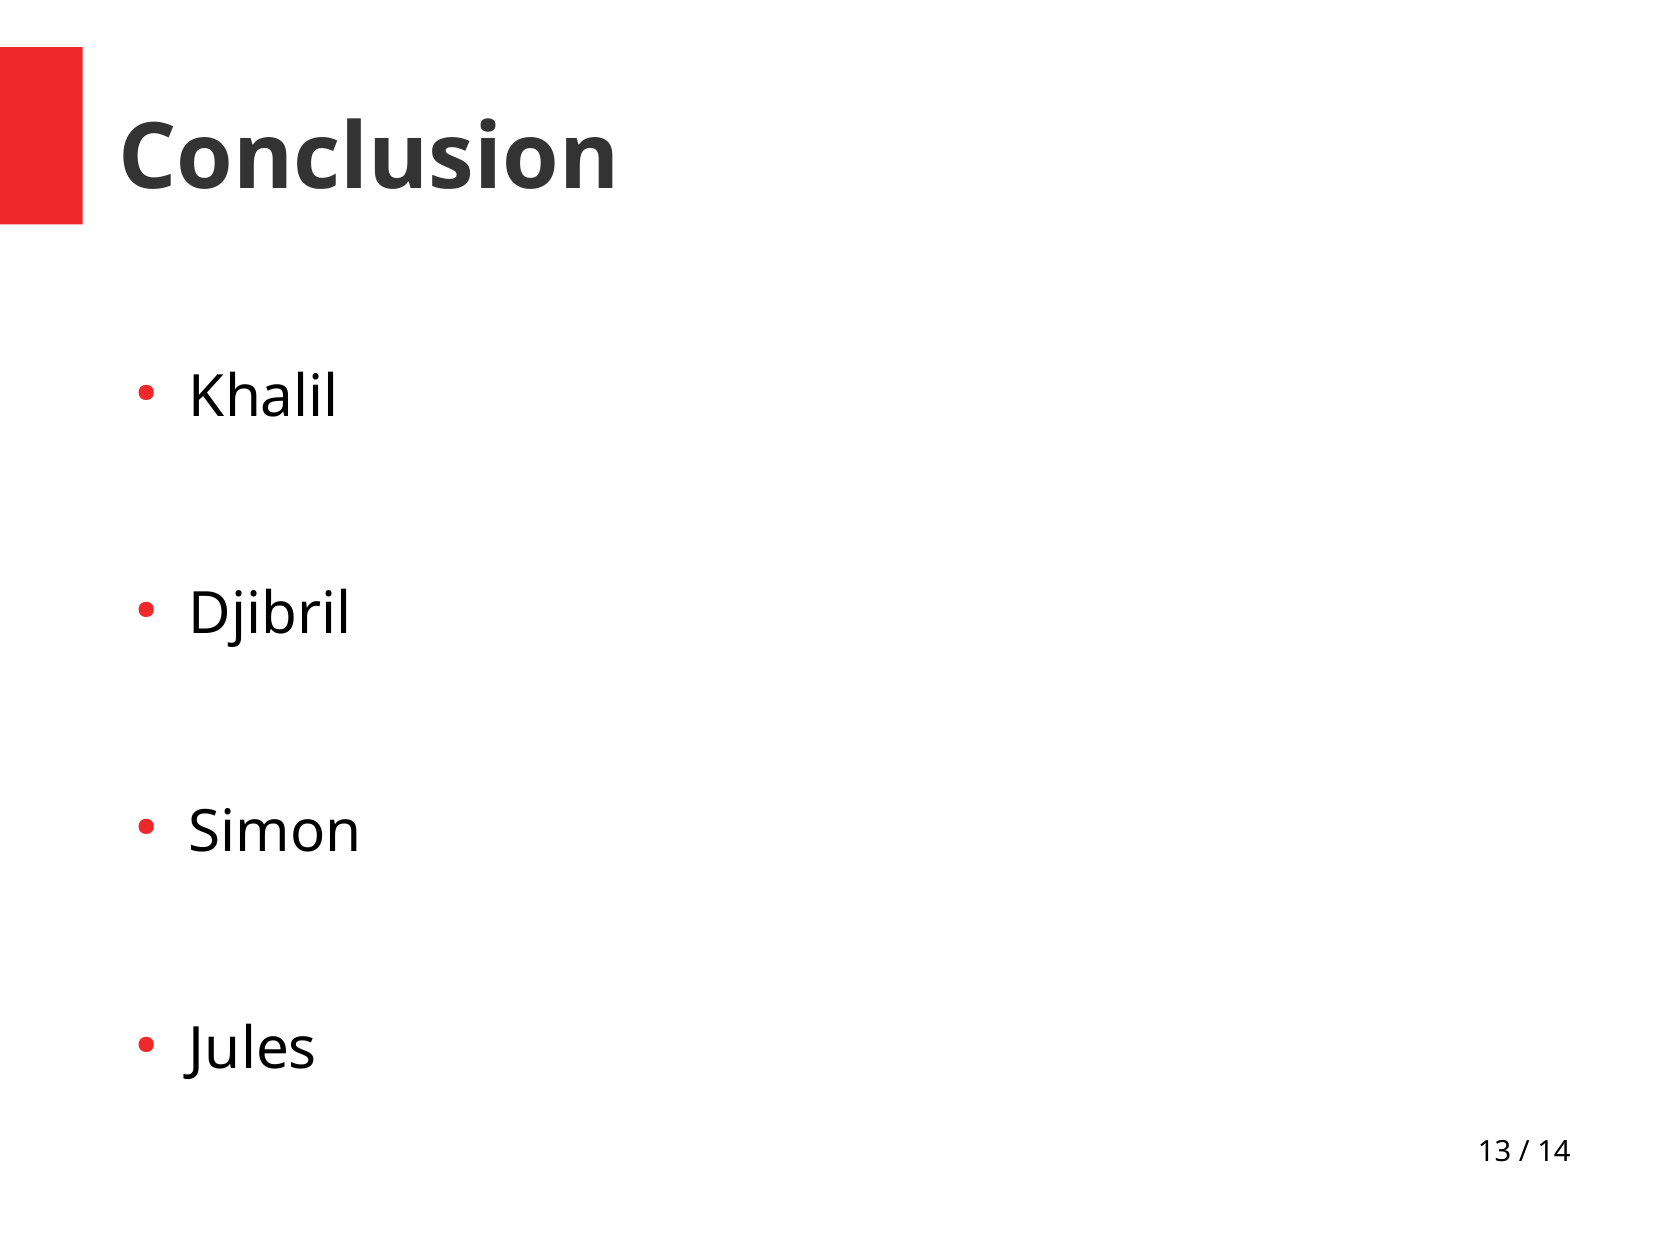

# Conclusion
Khalil
Djibril
Simon
Jules
13